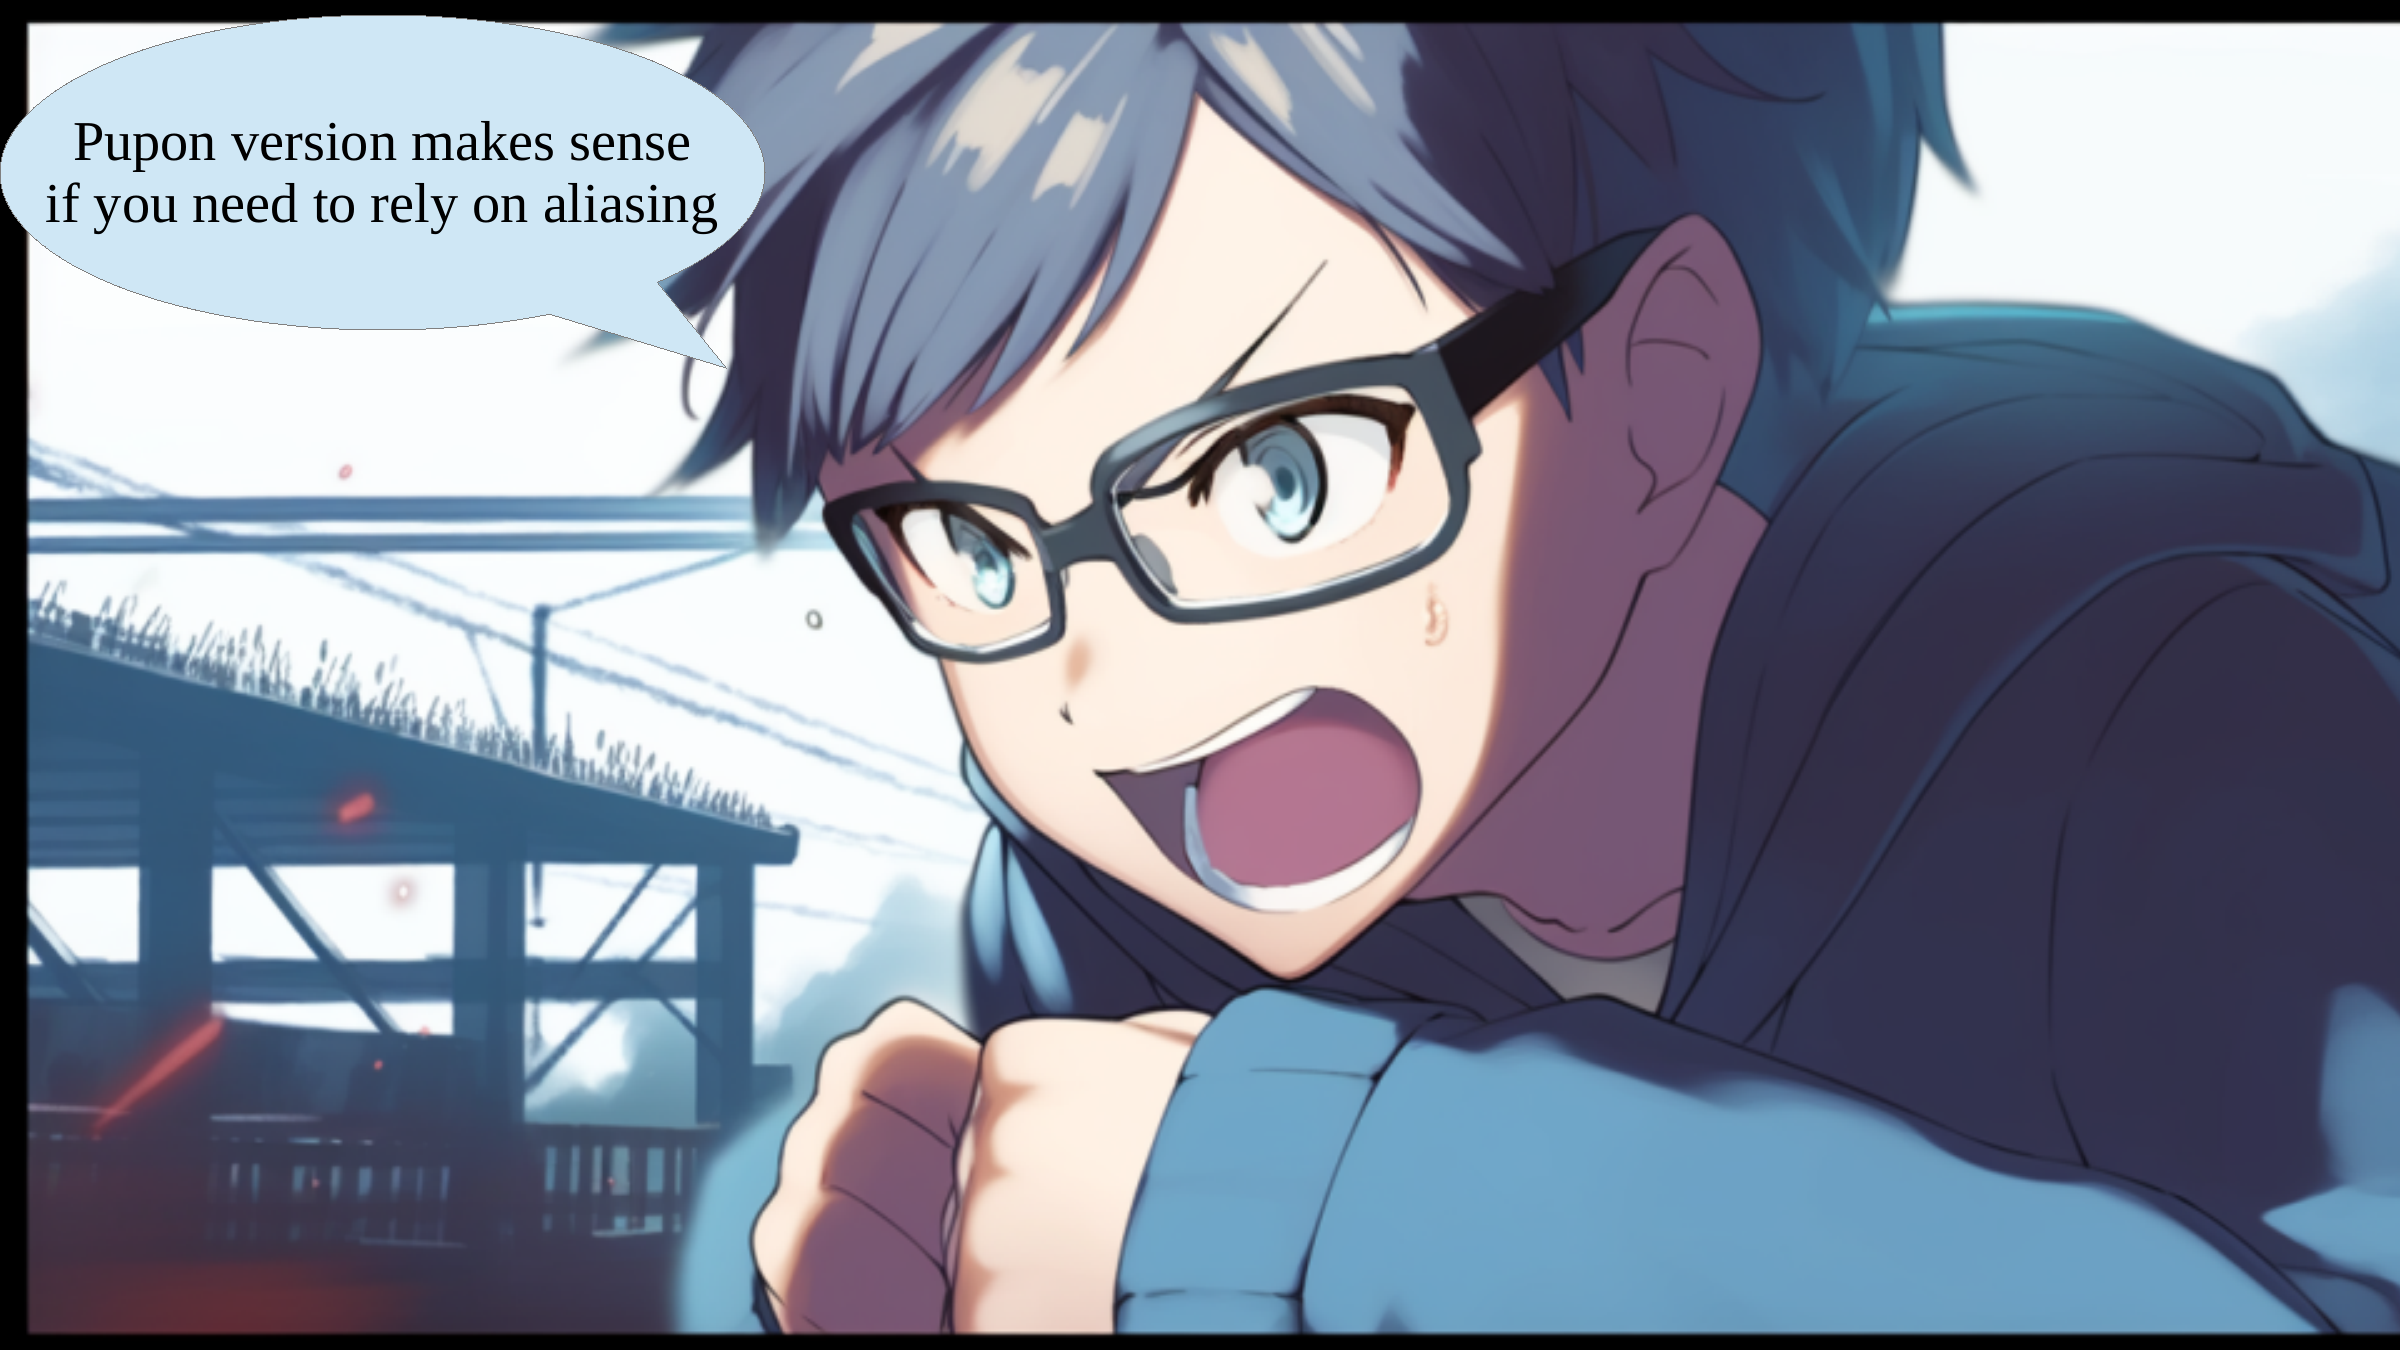

Pupon version makes sense
if you need to rely on aliasing